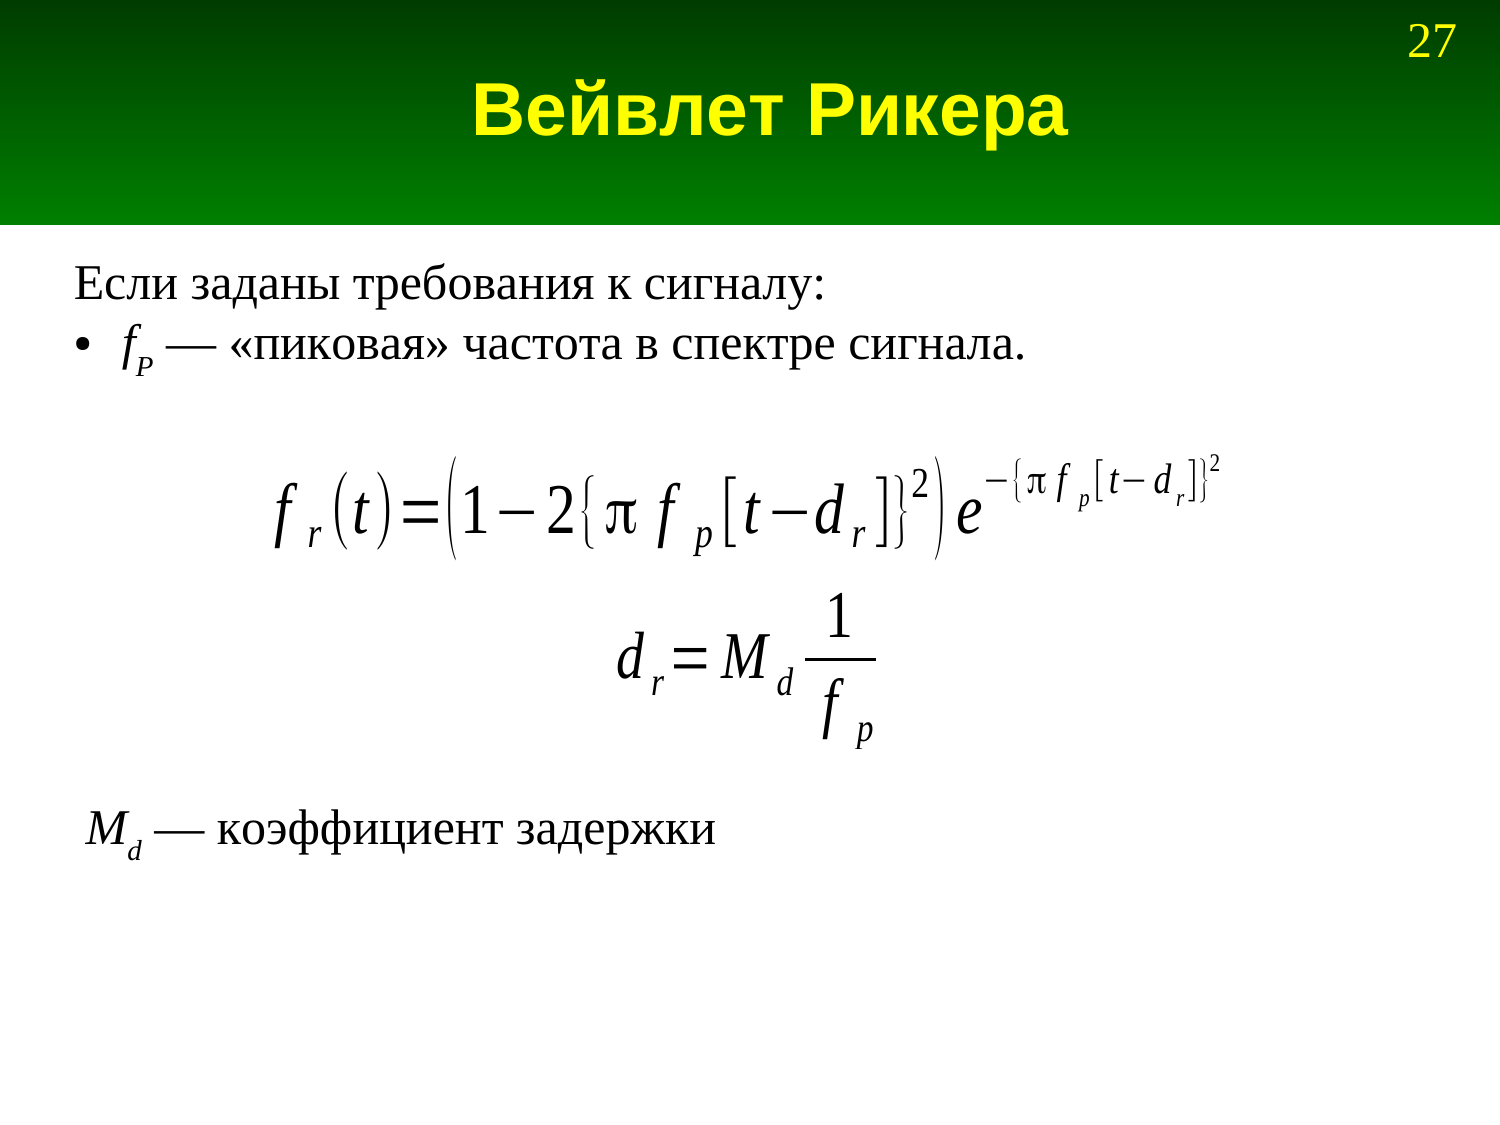

# Вейвлет Рикера
Если заданы требования к сигналу:
 fP — «пиковая» частота в спектре сигнала.
Md — коэффициент задержки